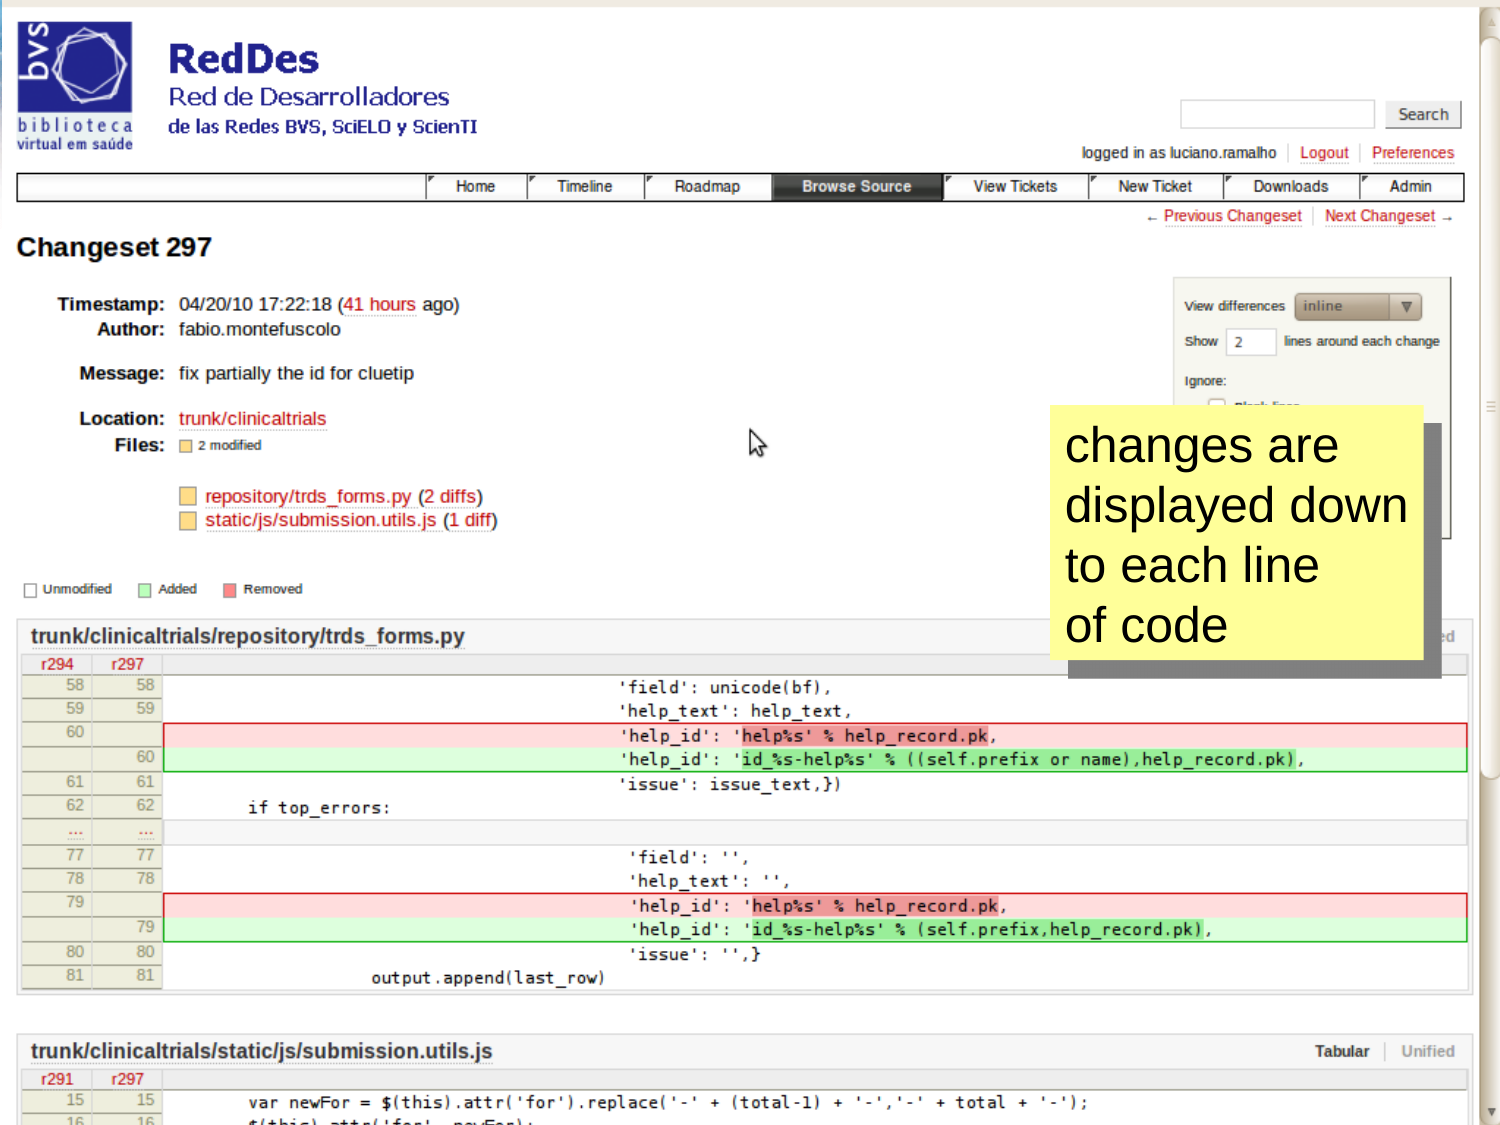

changes are
displayed down
to each line
of code